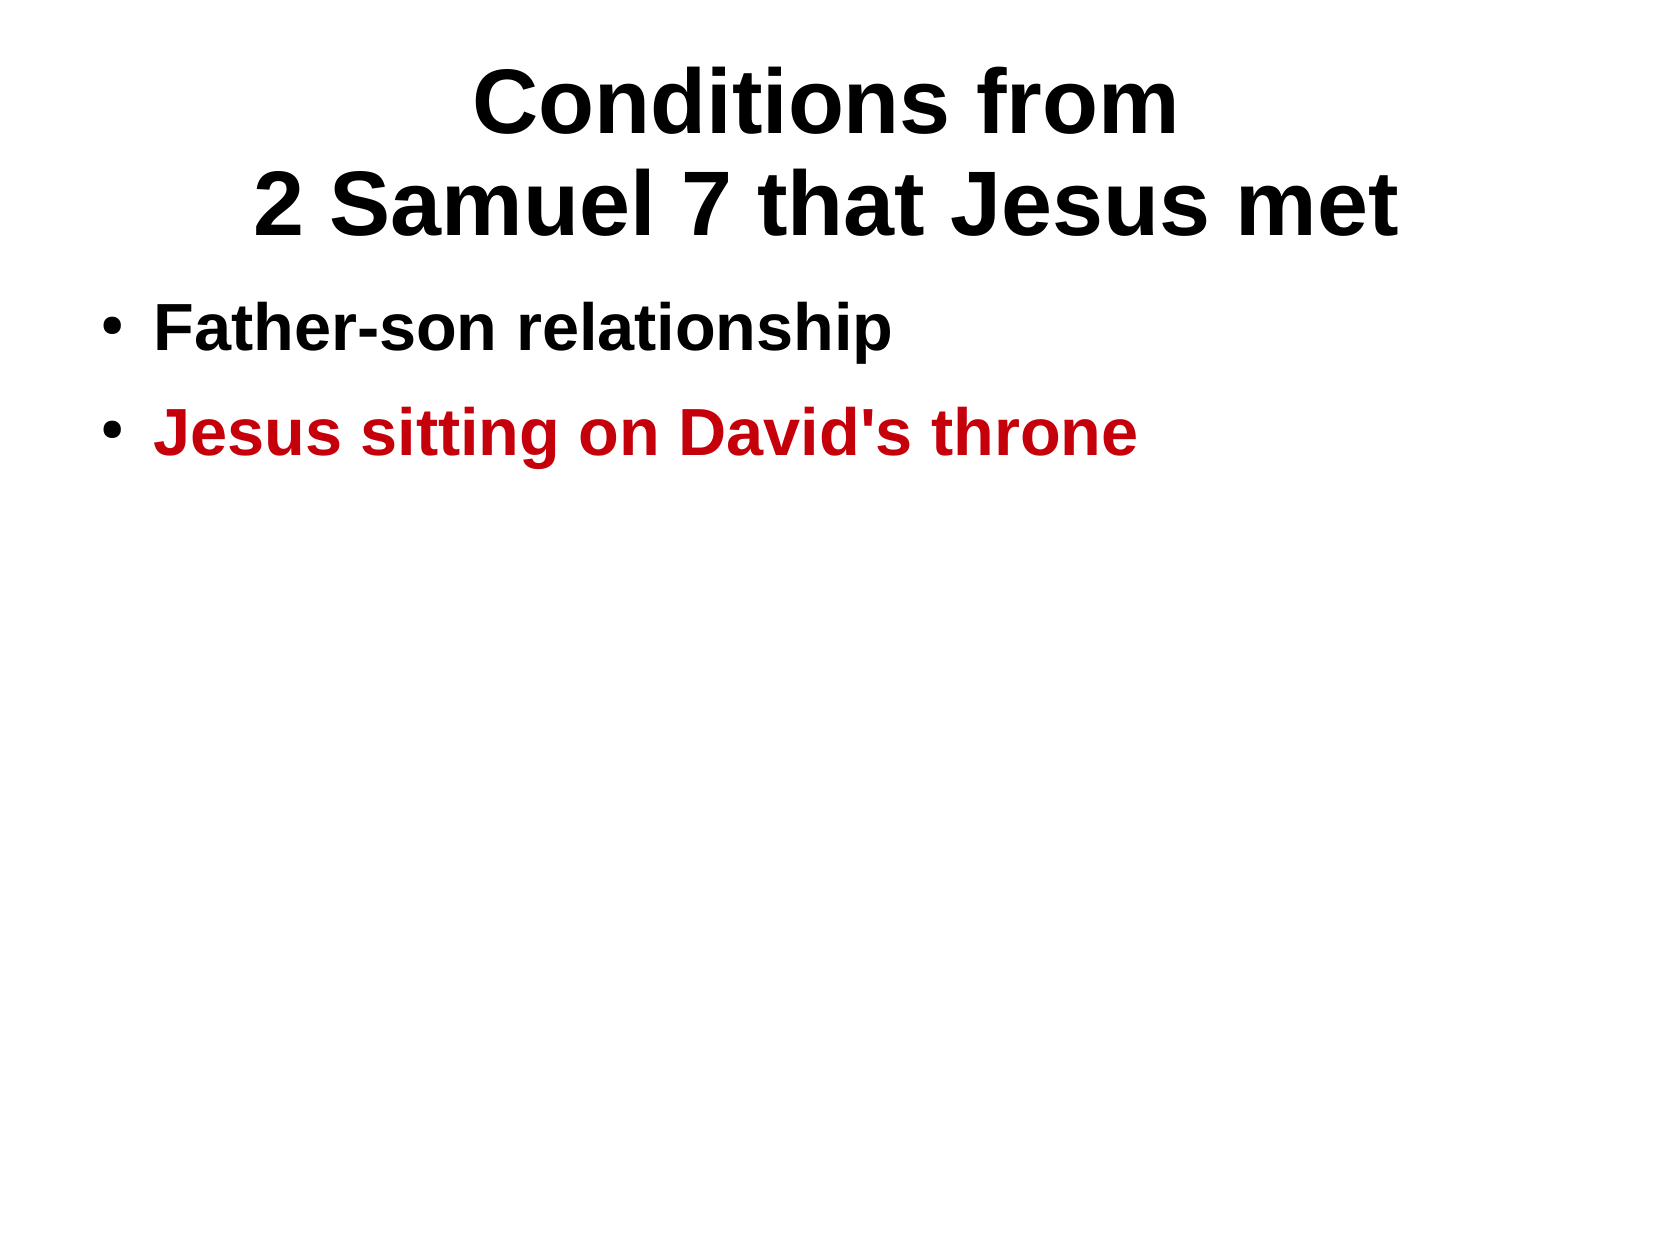

# Conditions from 2 Samuel 7 that Jesus met
Father-son relationship
Jesus sitting on David's throne